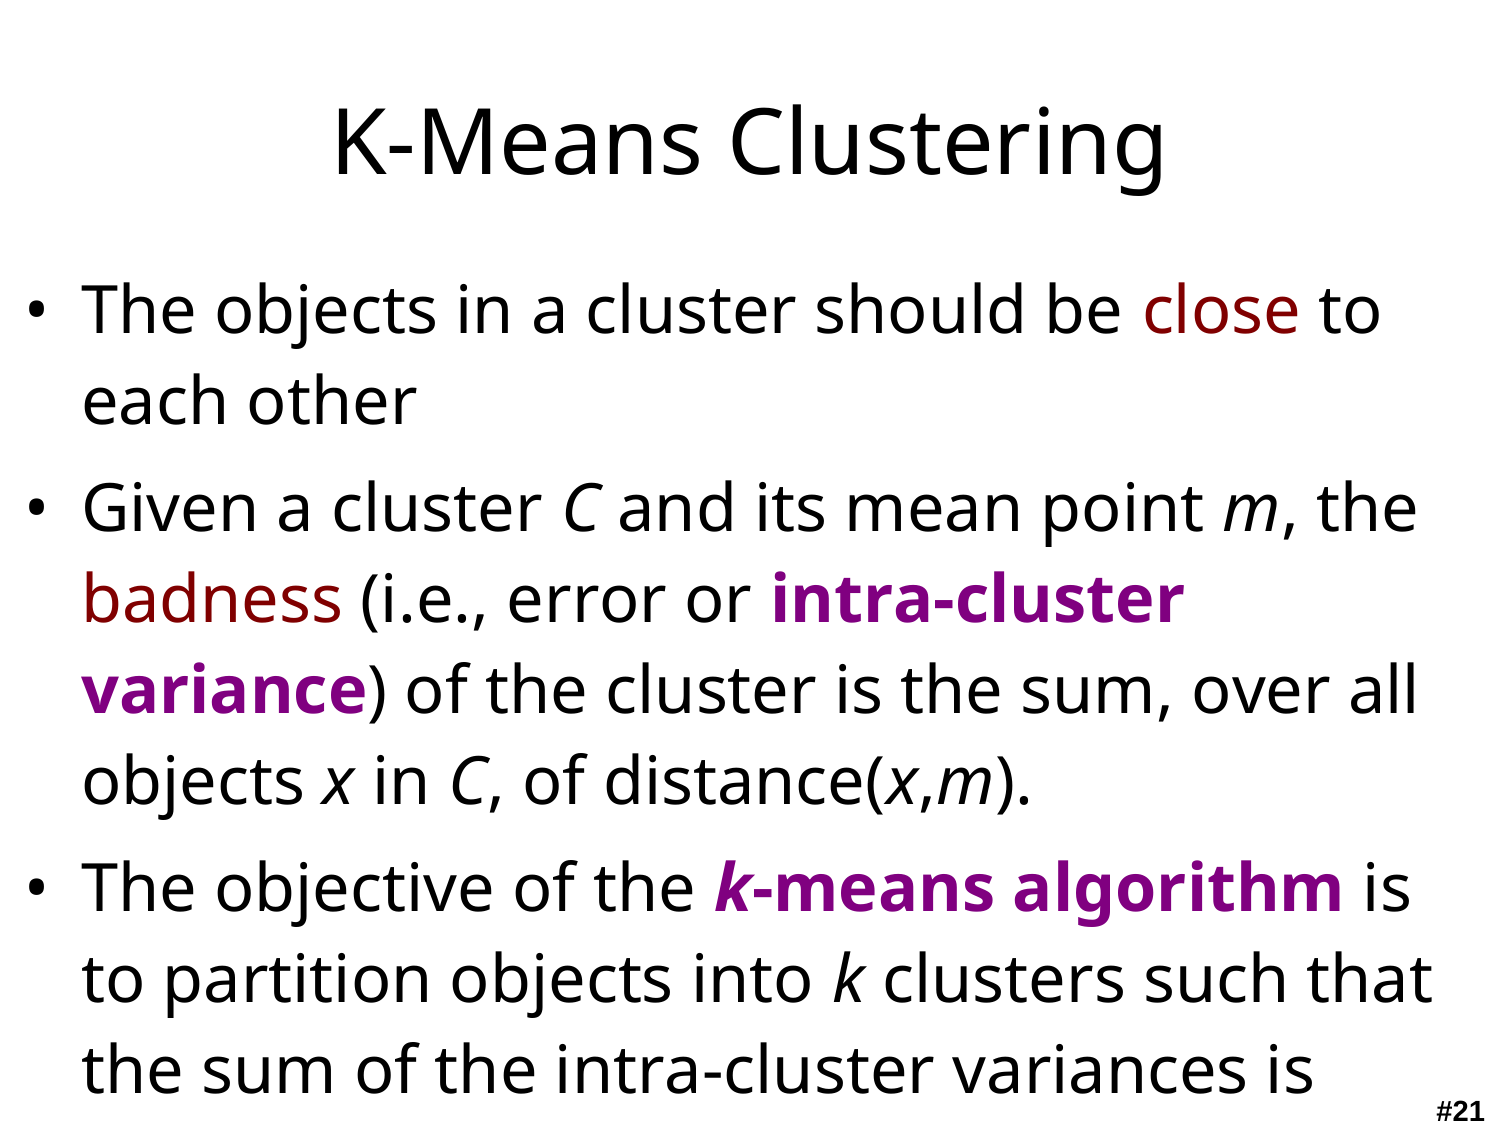

# K-Means Clustering
The objects in a cluster should be close to each other
Given a cluster C and its mean point m, the badness (i.e., error or intra-cluster variance) of the cluster is the sum, over all objects x in C, of distance(x,m).
The objective of the k-means algorithm is to partition objects into k clusters such that the sum of the intra-cluster variances is minimized
21